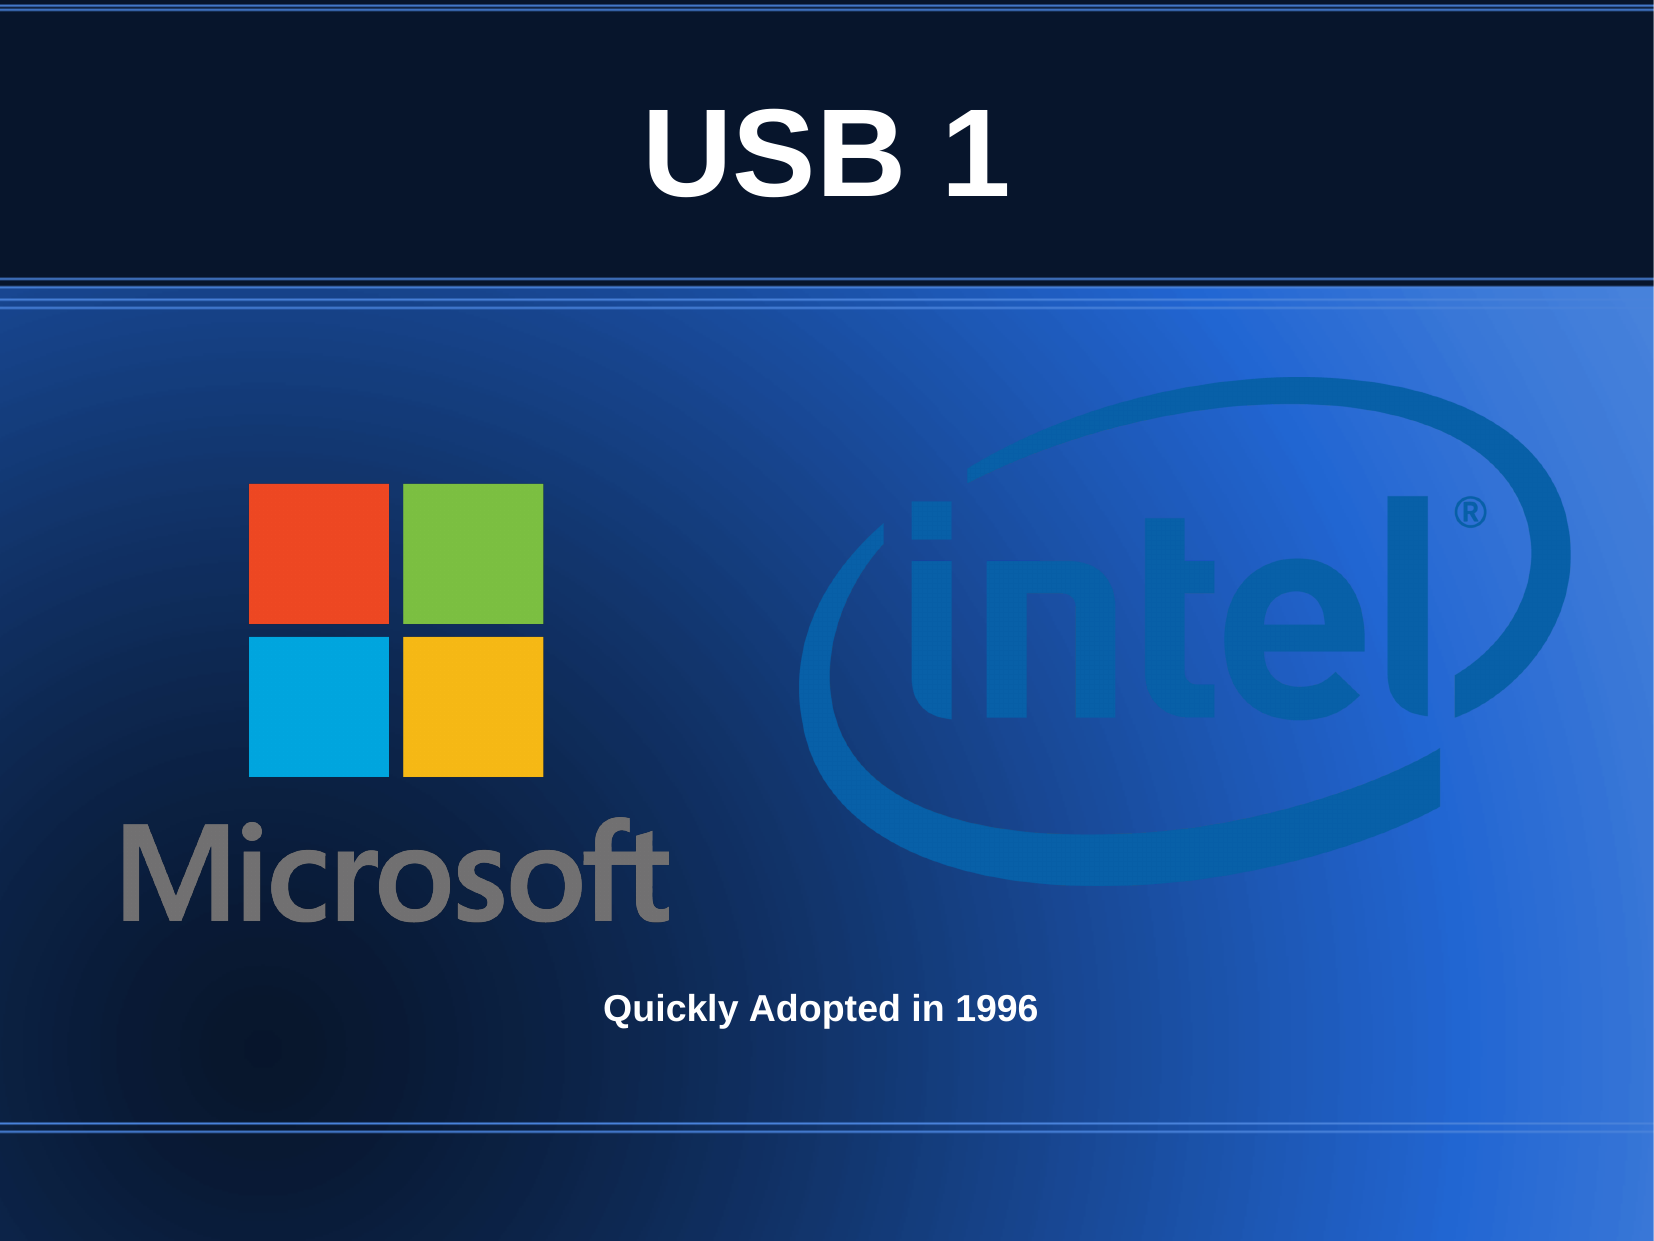

# USB 1
Quickly Adopted in 1996